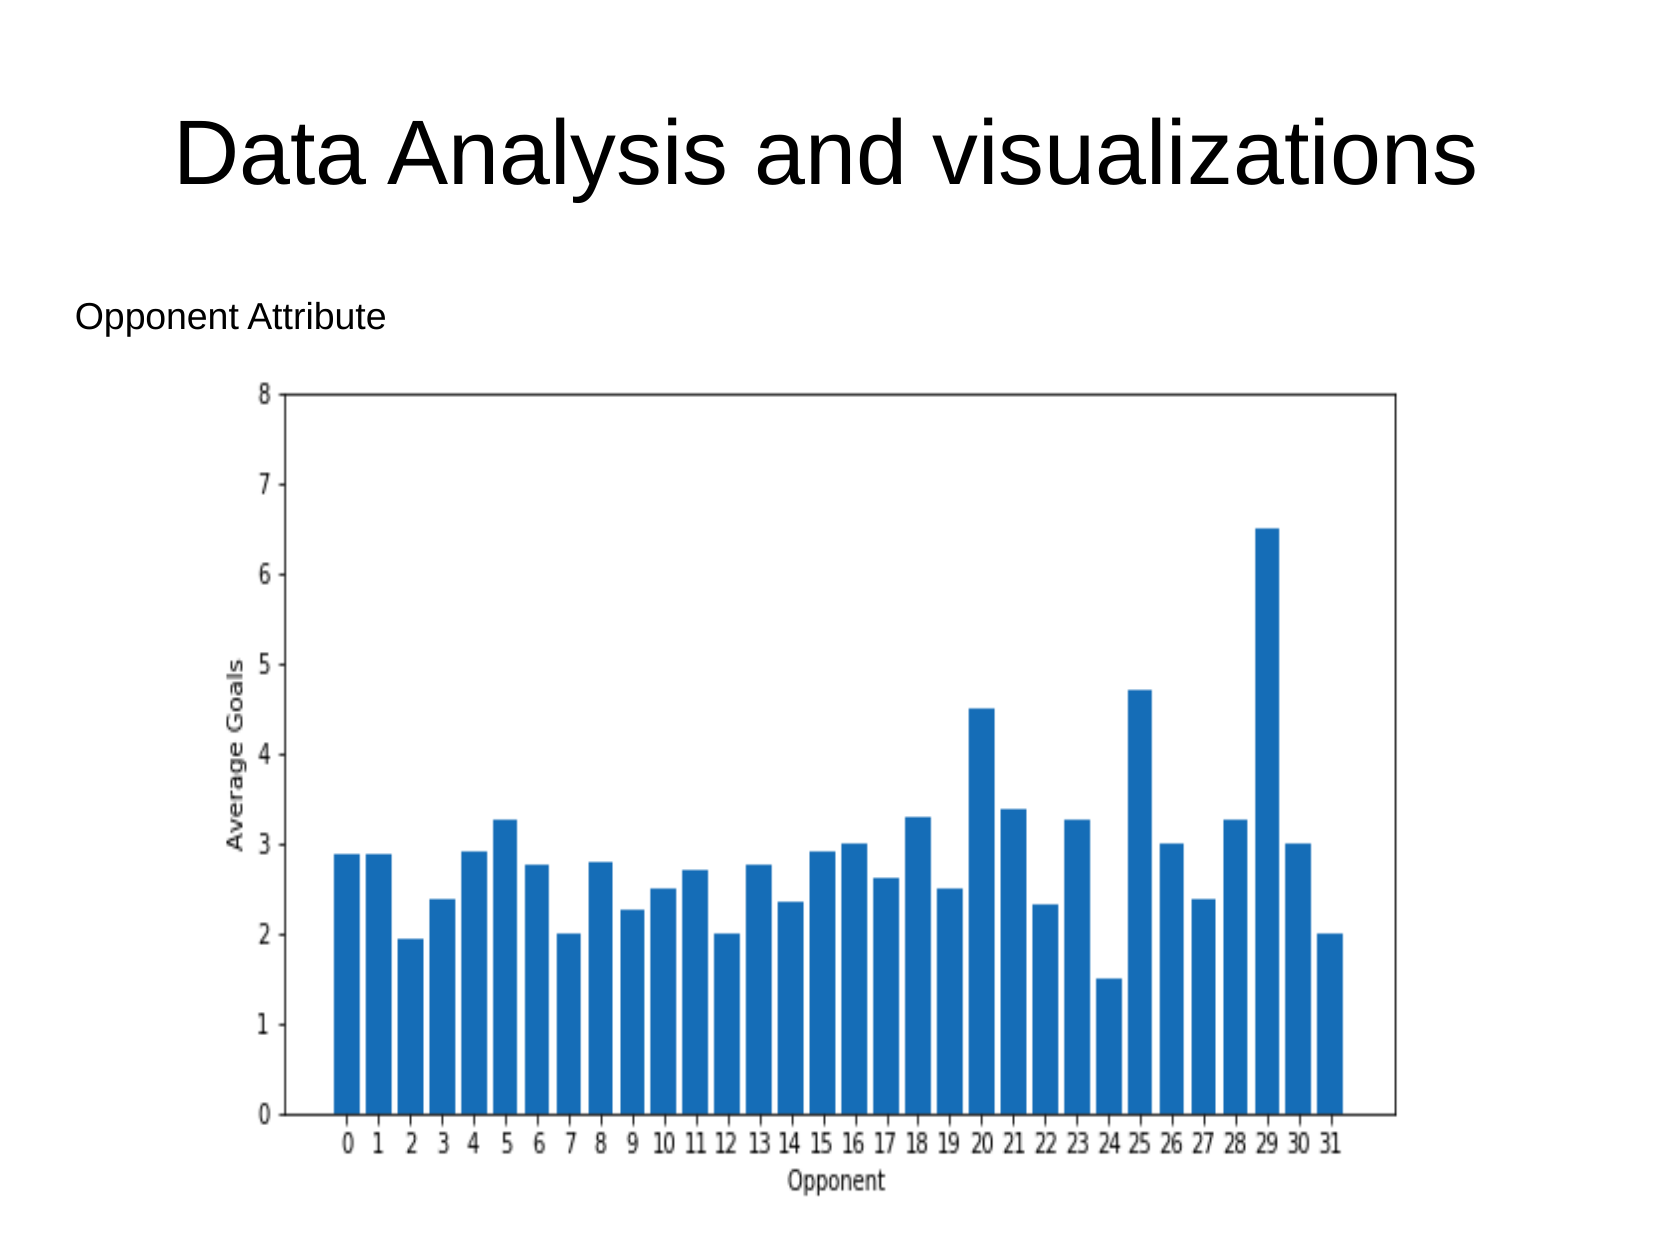

# Data Analysis and visualizations
Opponent Attribute